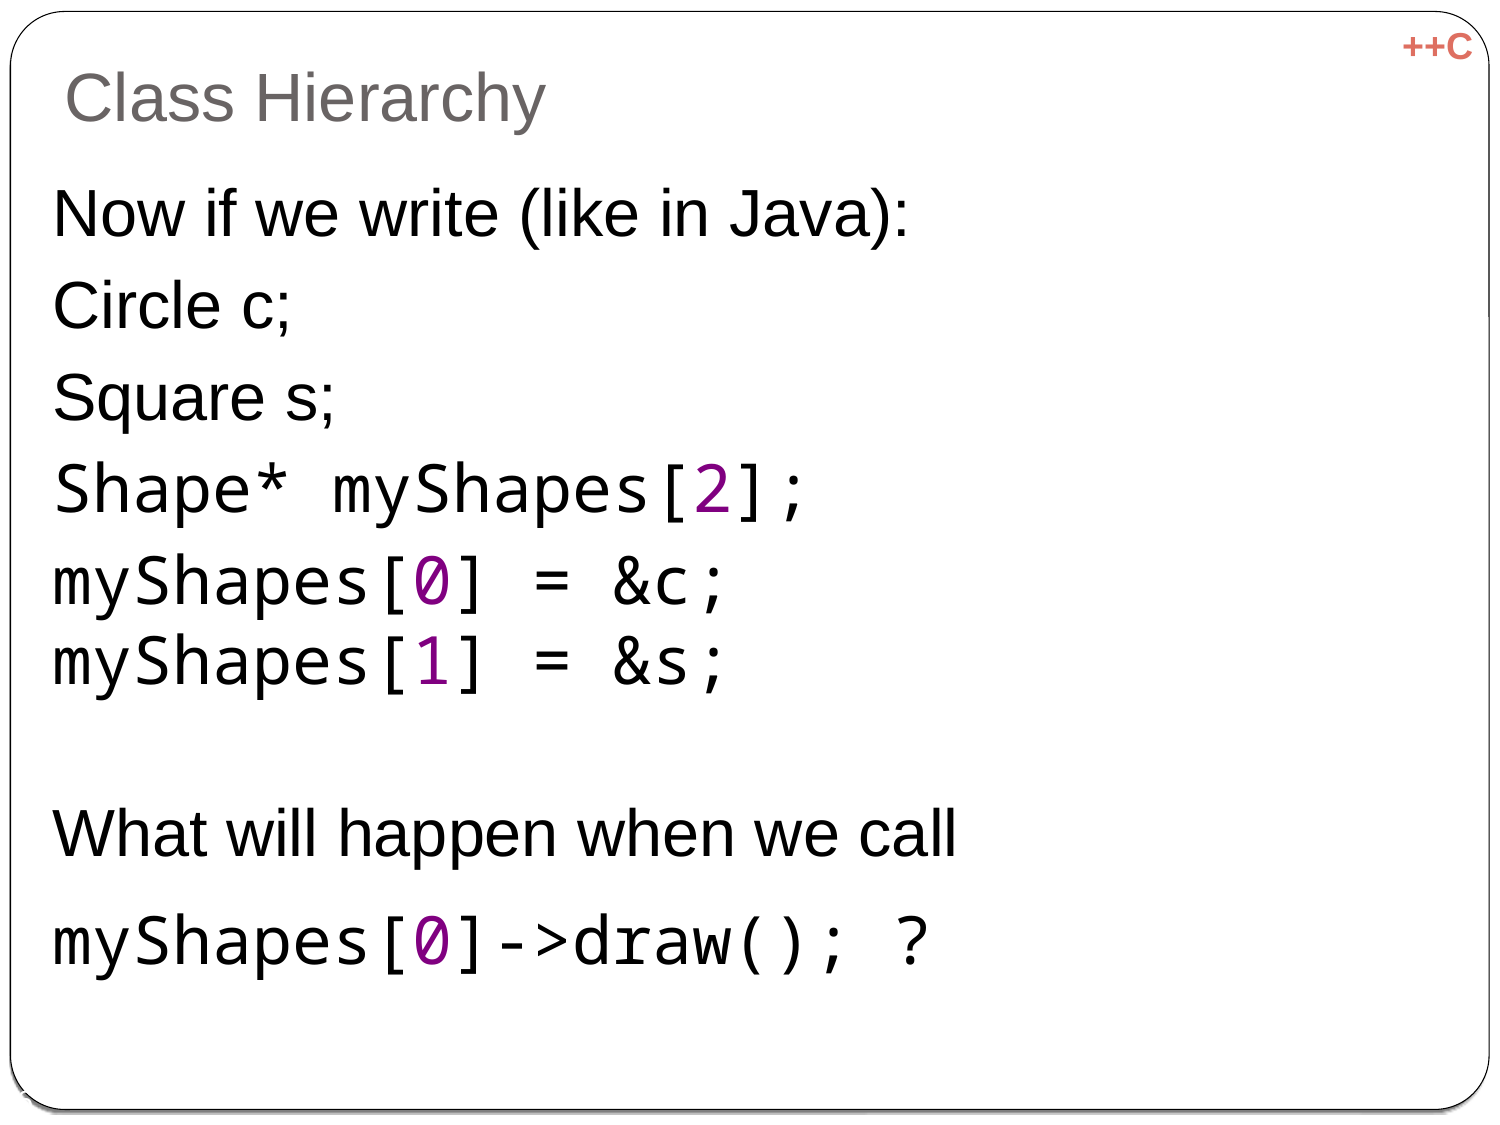

# Class Hierarchy
Now if we write (like in Java):
Circle c;
Square s;
Shape* myShapes[2];
myShapes[0] = &c;
myShapes[1] = &s;
What will happen when we call
myShapes[0]->draw(); ?